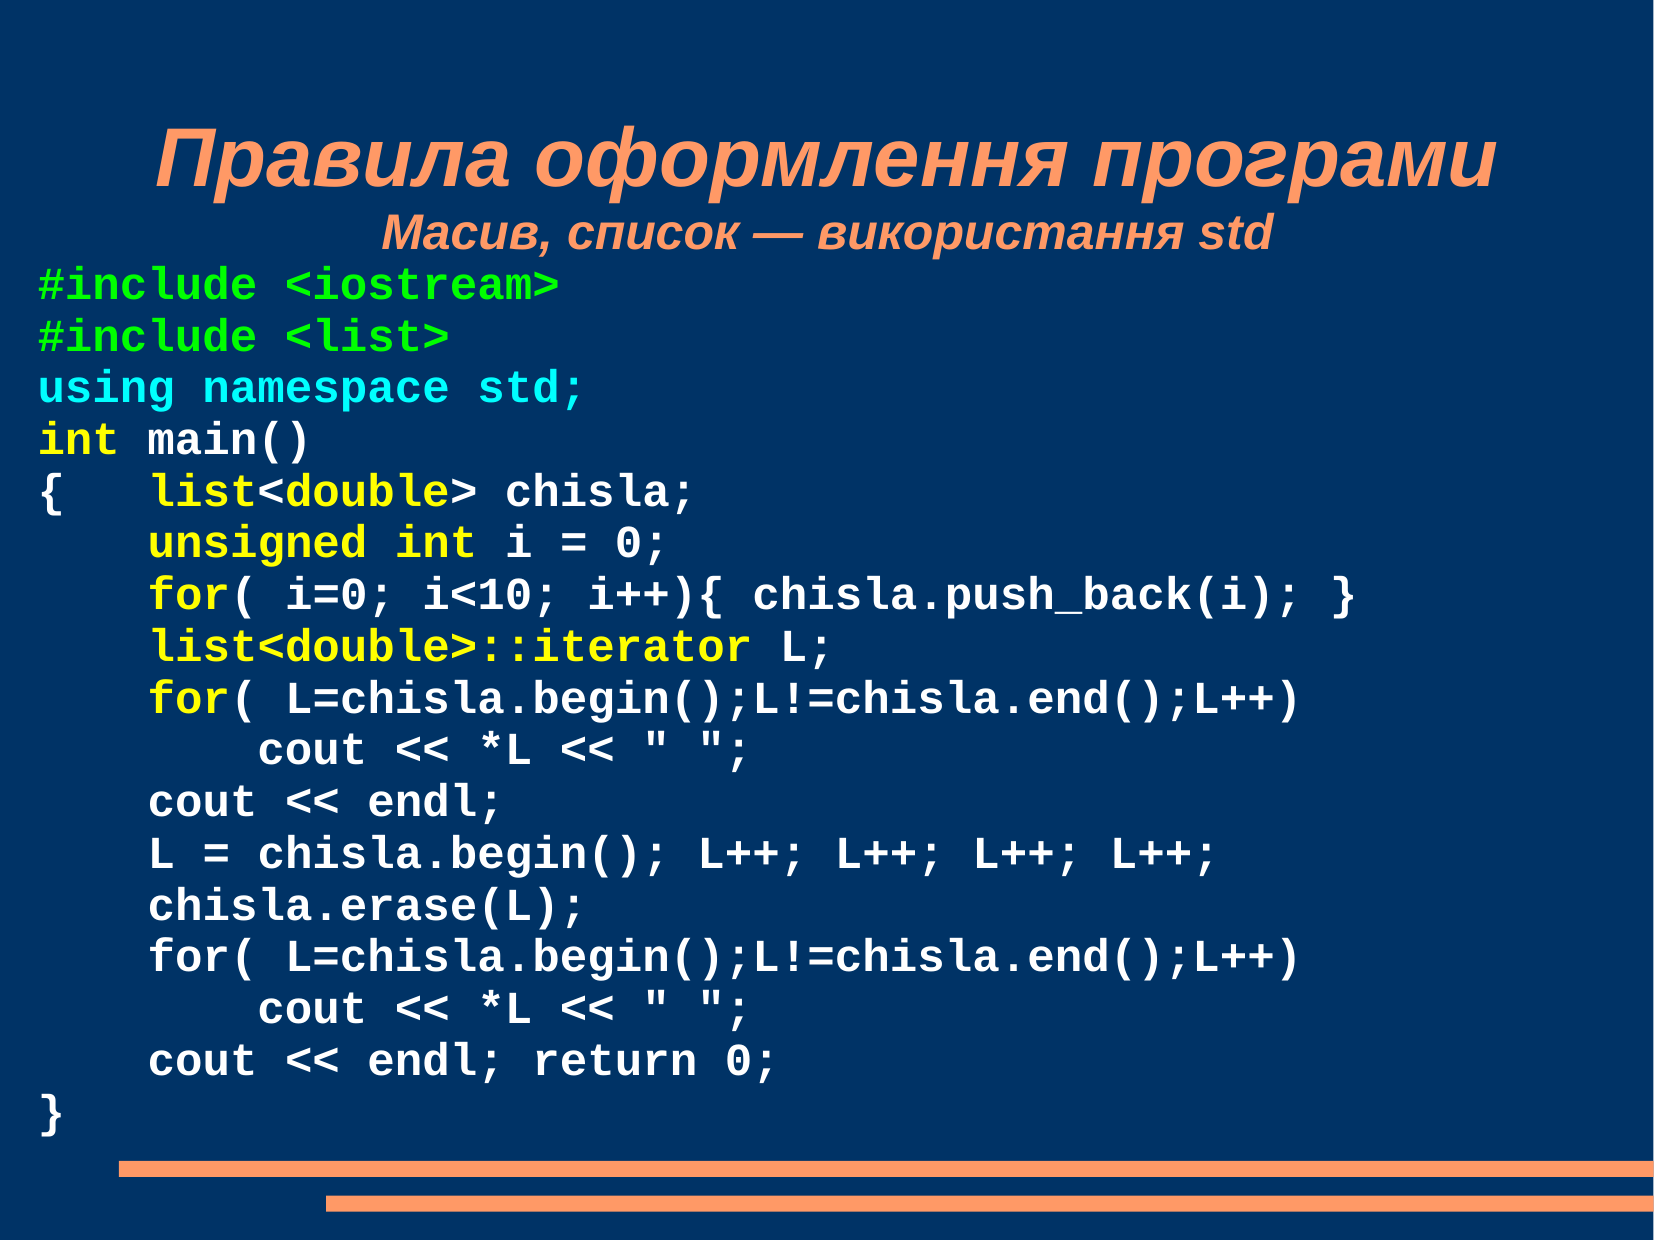

# Правила оформлення програми Масив, список — використання std
#include <iostream>
#include <list>
using namespace std;
int main()
{ list<double> chisla;
 unsigned int i = 0;
 for( i=0; i<10; i++){ chisla.push_back(i); }
 list<double>::iterator L;
 for( L=chisla.begin();L!=chisla.end();L++)
 cout << *L << " ";
 cout << endl;
 L = chisla.begin(); L++; L++; L++; L++;
 chisla.erase(L);
 for( L=chisla.begin();L!=chisla.end();L++)
 cout << *L << " ";
 cout << endl; return 0;
}